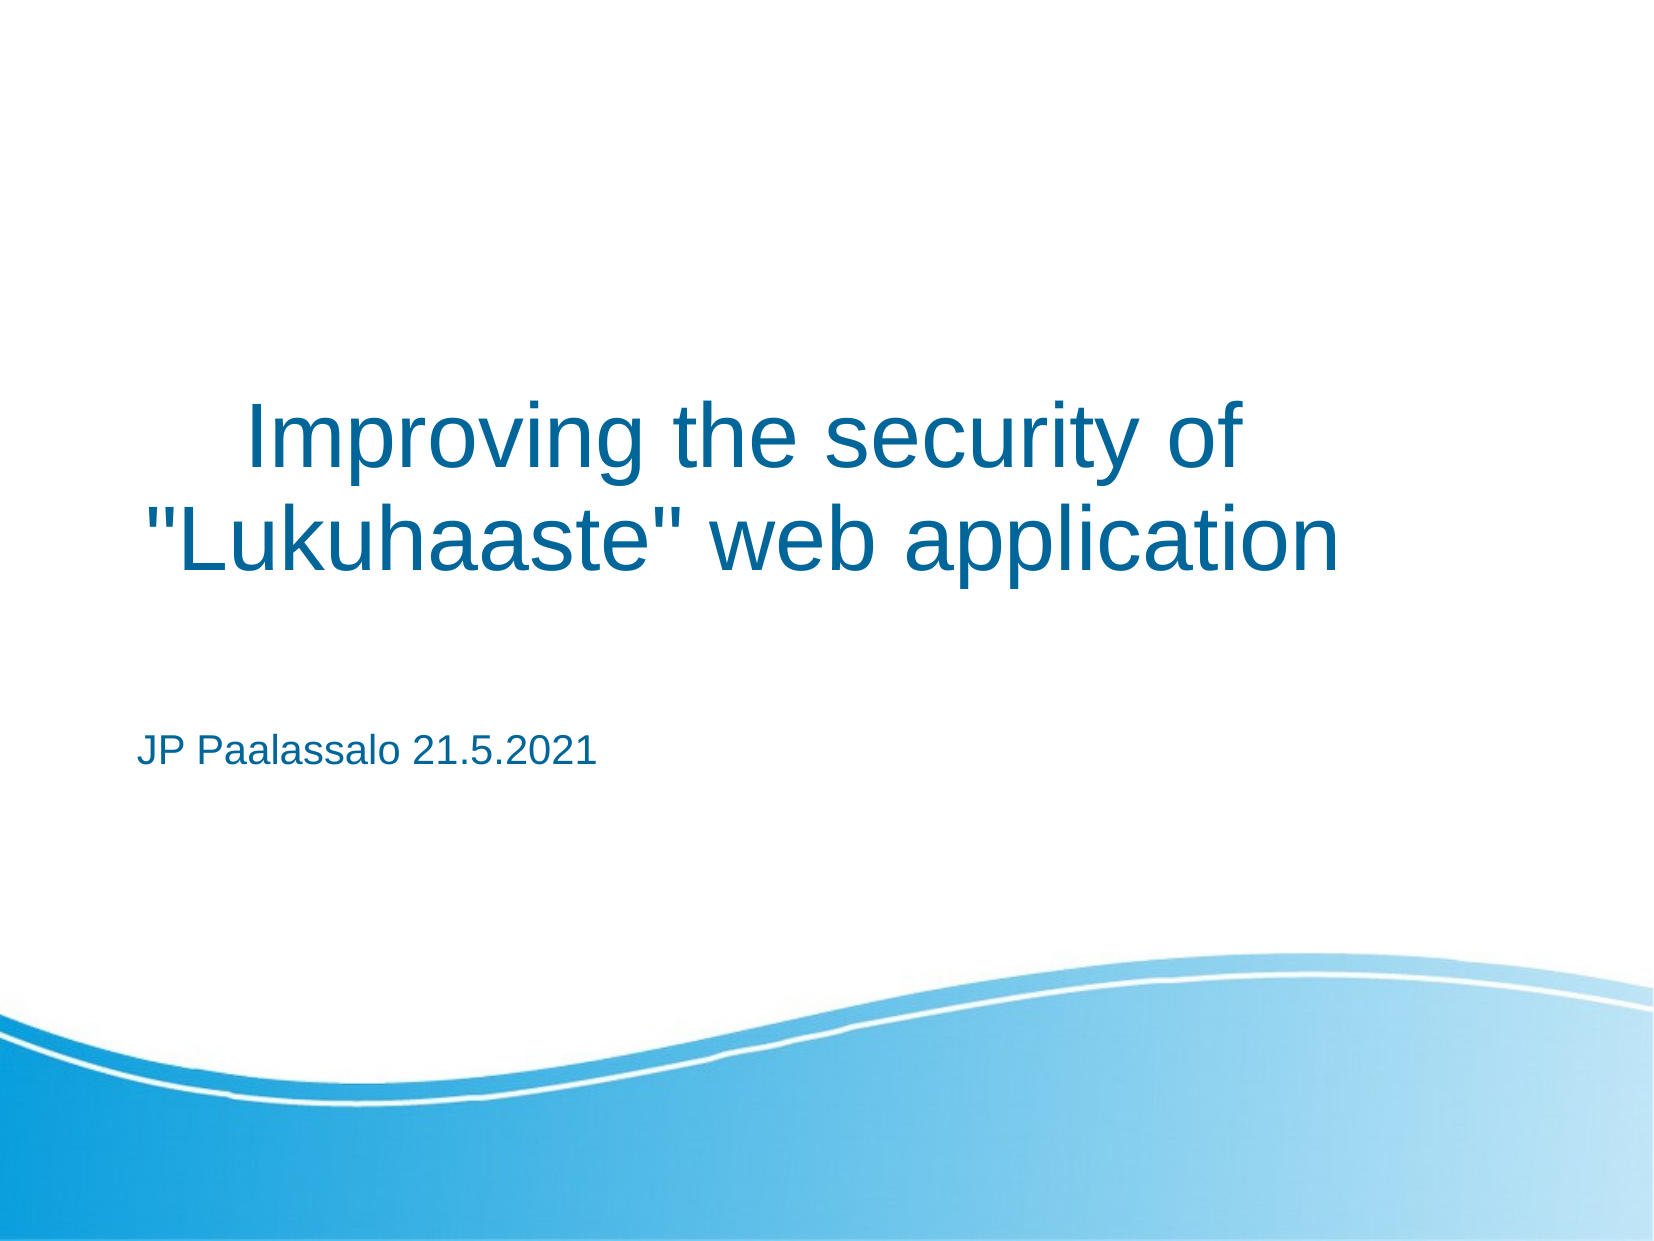

# Improving the security of "Lukuhaaste" web application
JP Paalassalo 21.5.2021